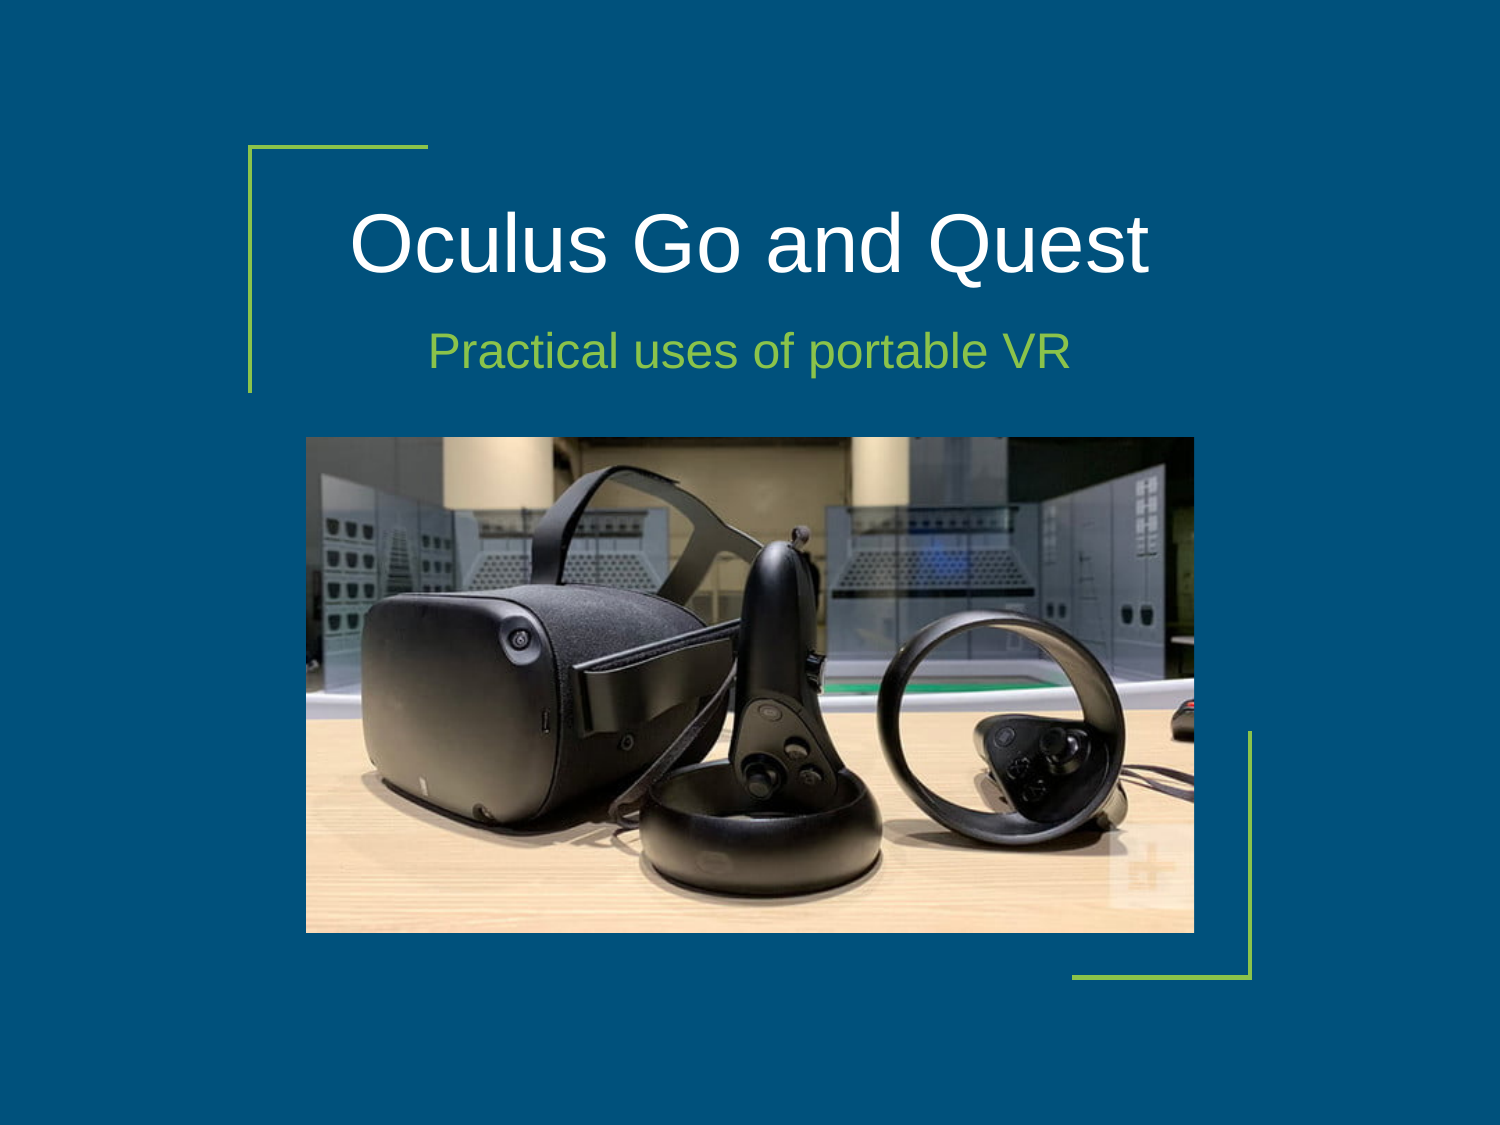

# Oculus Go and Quest
Practical uses of portable VR